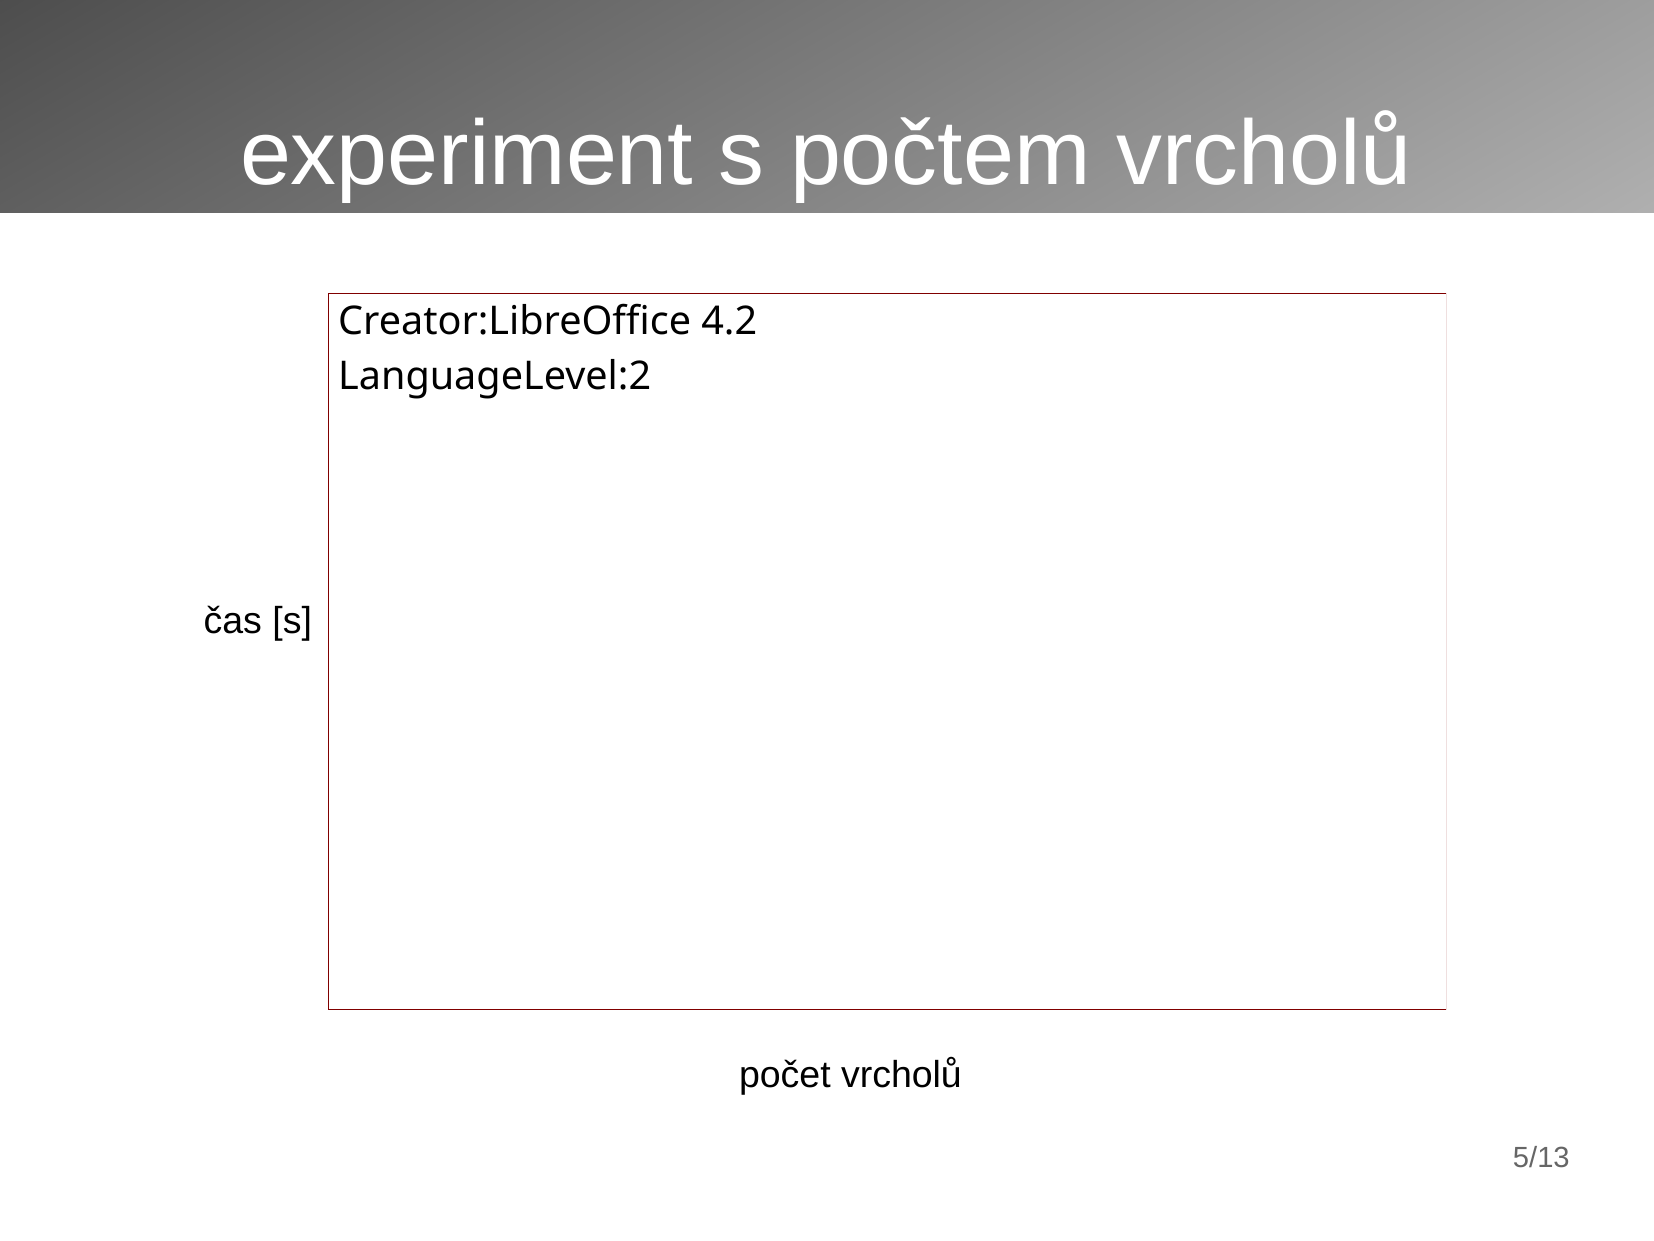

# experiment s počtem vrcholů
čas [s]
počet vrcholů